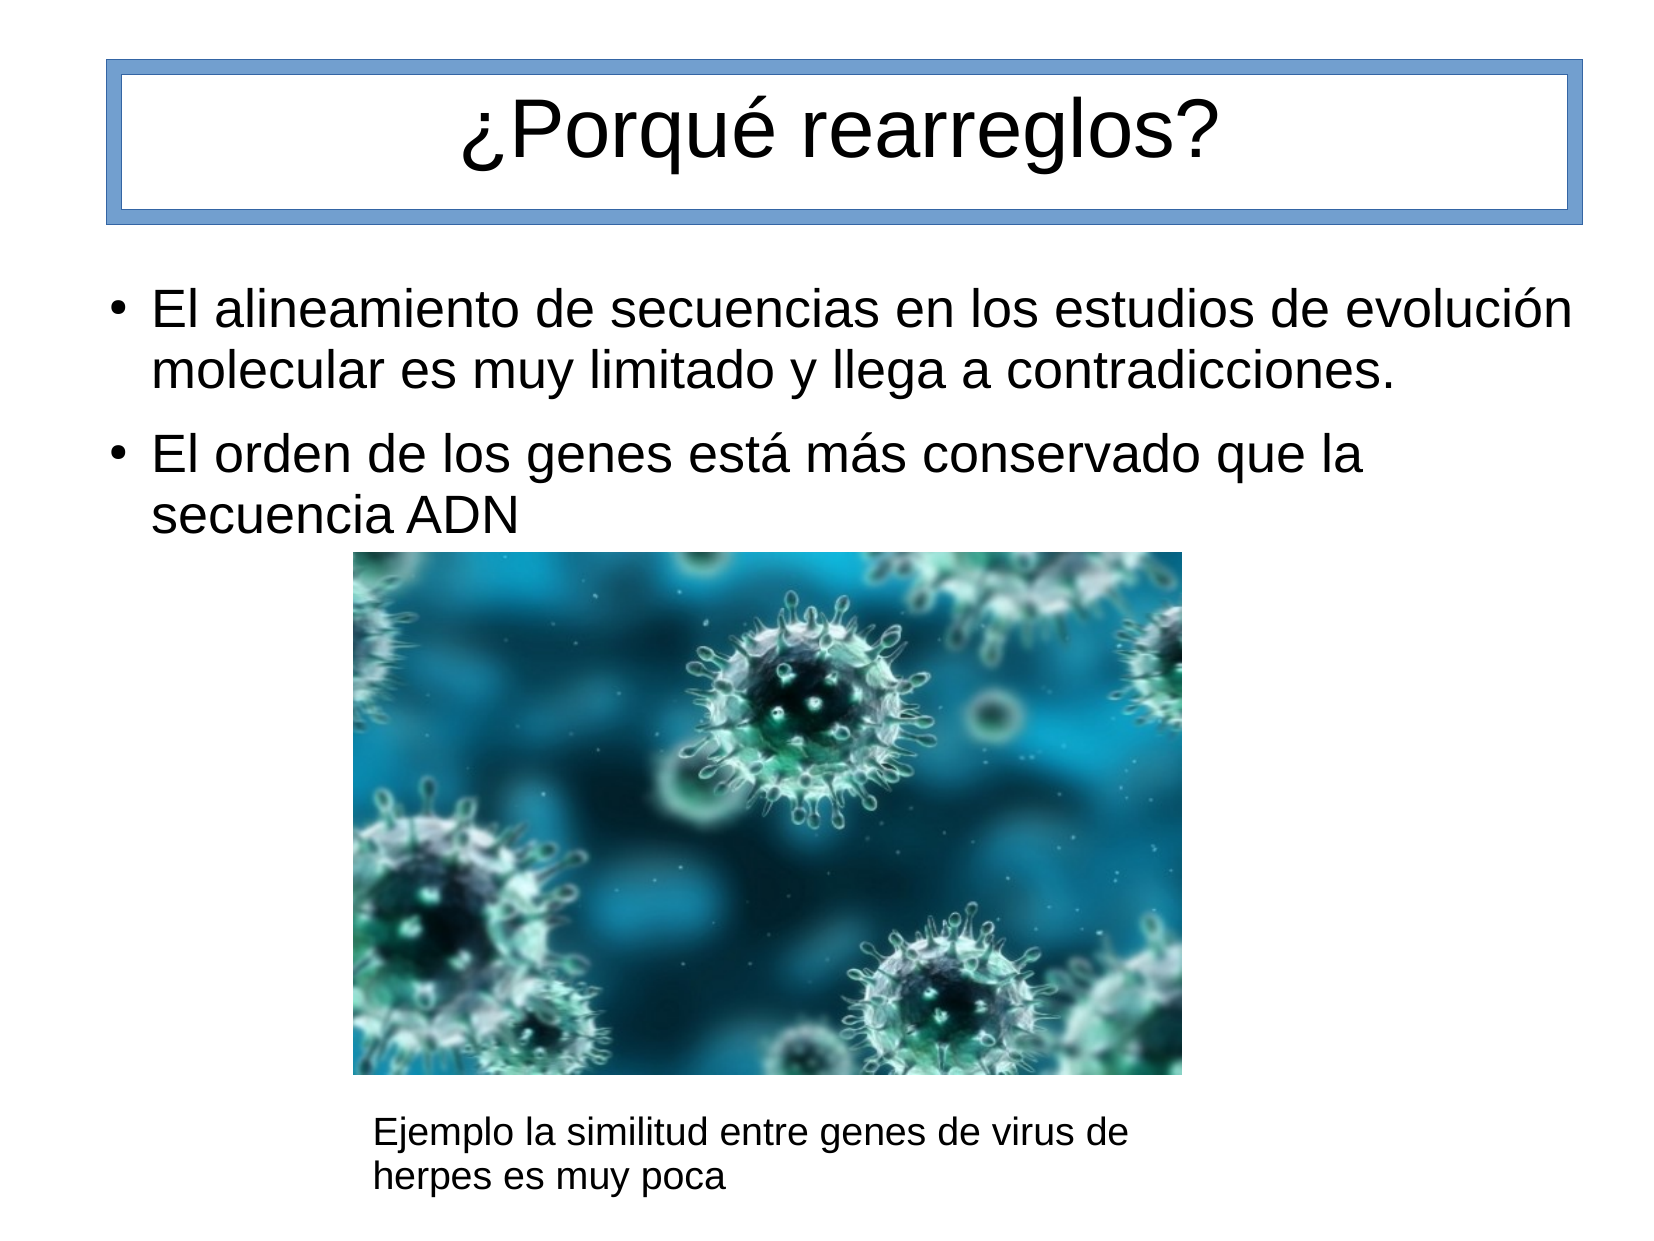

¿Porqué rearreglos?
# El alineamiento de secuencias en los estudios de evolución molecular es muy limitado y llega a contradicciones.
El orden de los genes está más conservado que la secuencia ADN
Ejemplo la similitud entre genes de virus de herpes es muy poca